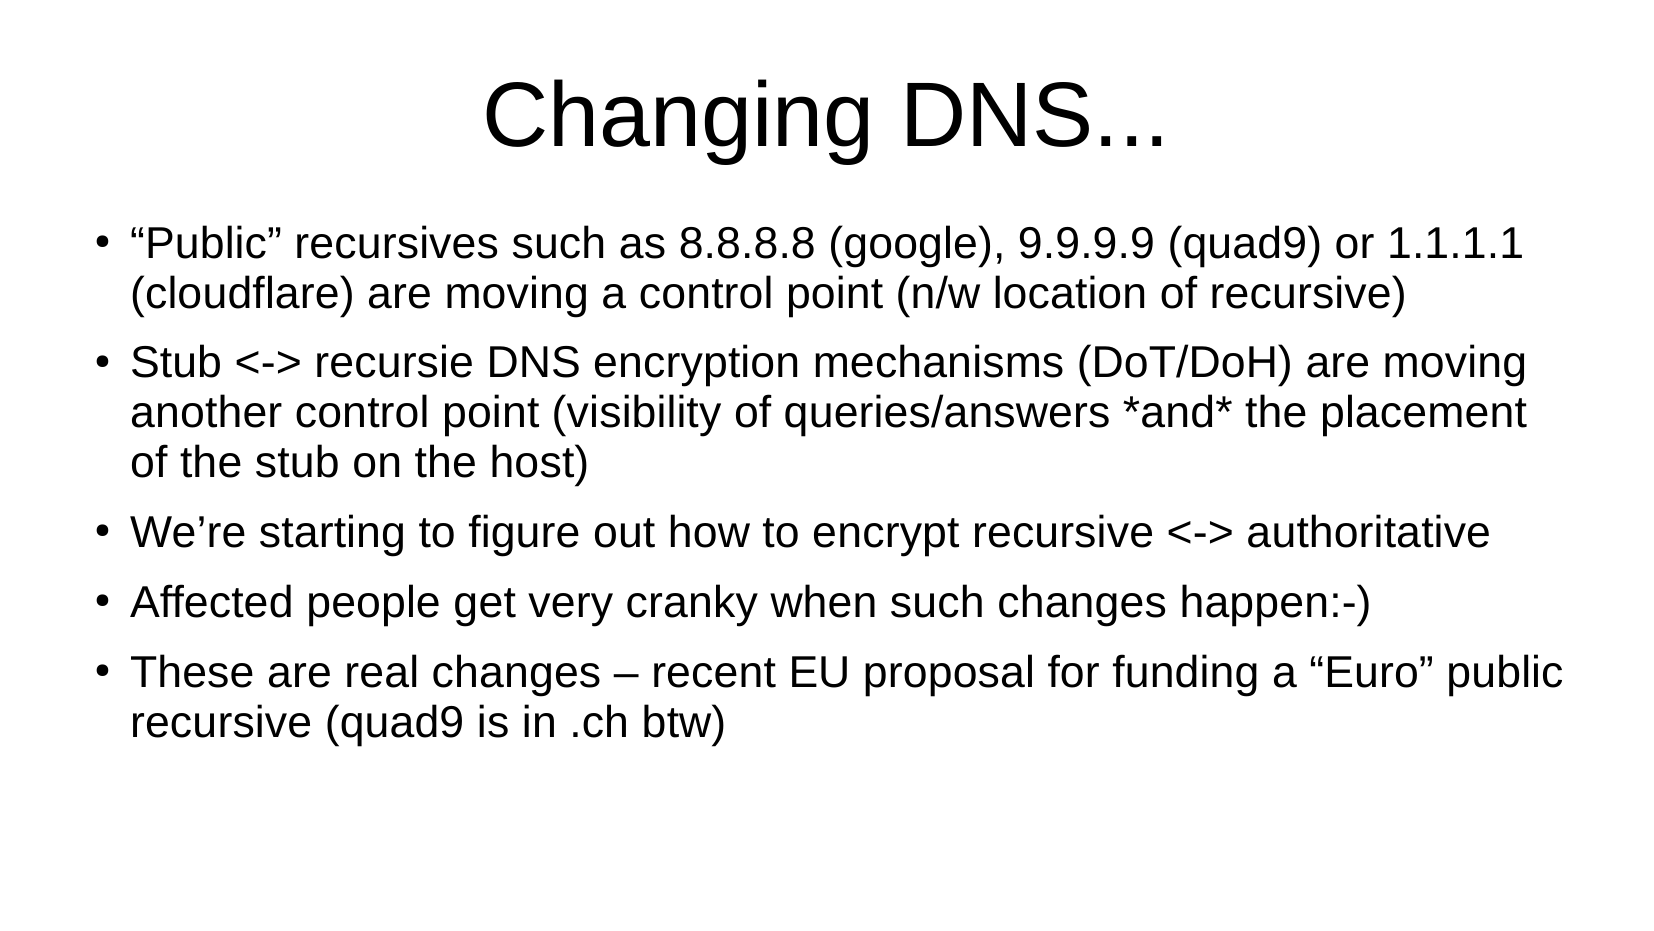

# Changing DNS...
“Public” recursives such as 8.8.8.8 (google), 9.9.9.9 (quad9) or 1.1.1.1 (cloudflare) are moving a control point (n/w location of recursive)
Stub <-> recursie DNS encryption mechanisms (DoT/DoH) are moving another control point (visibility of queries/answers *and* the placement of the stub on the host)
We’re starting to figure out how to encrypt recursive <-> authoritative
Affected people get very cranky when such changes happen:-)
These are real changes – recent EU proposal for funding a “Euro” public recursive (quad9 is in .ch btw)